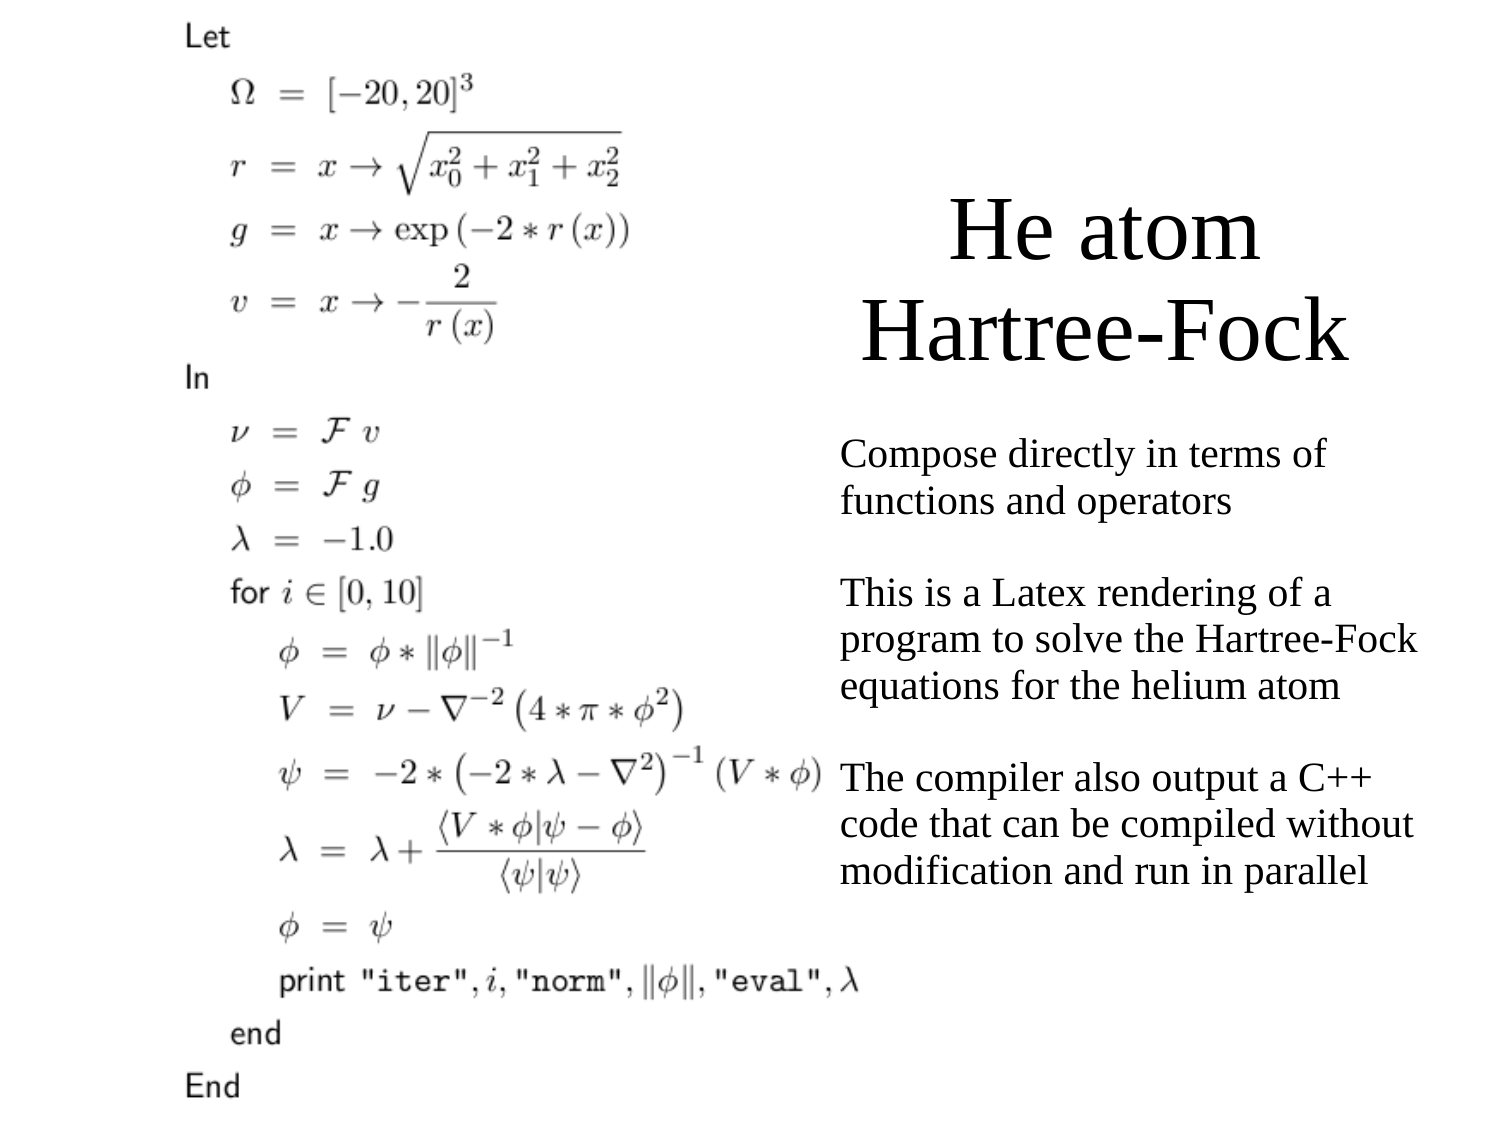

# He atom Hartree-Fock
Compose directly in terms of
functions and operators
This is a Latex rendering of a
program to solve the Hartree-Fock
equations for the helium atom
The compiler also output a C++
code that can be compiled without
modification and run in parallel